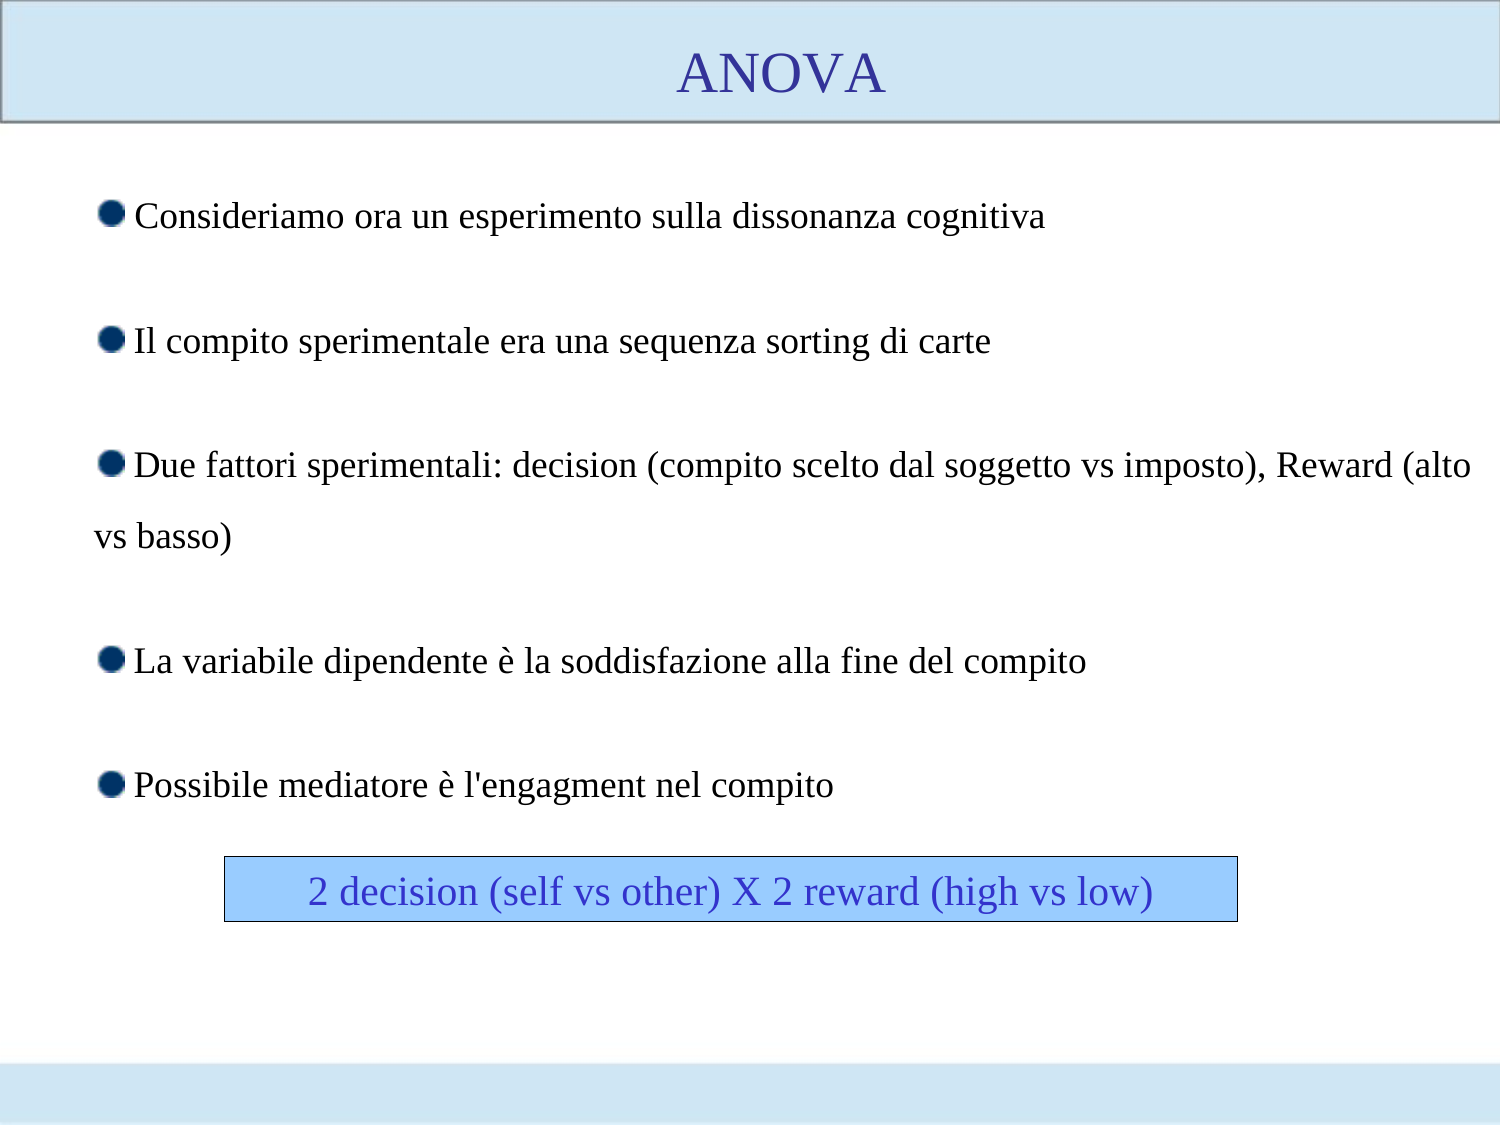

# ANOVA
 Consideriamo ora un esperimento sulla dissonanza cognitiva
 Il compito sperimentale era una sequenza sorting di carte
 Due fattori sperimentali: decision (compito scelto dal soggetto vs imposto), Reward (alto vs basso)
 La variabile dipendente è la soddisfazione alla fine del compito
 Possibile mediatore è l'engagment nel compito
2 decision (self vs other) X 2 reward (high vs low)